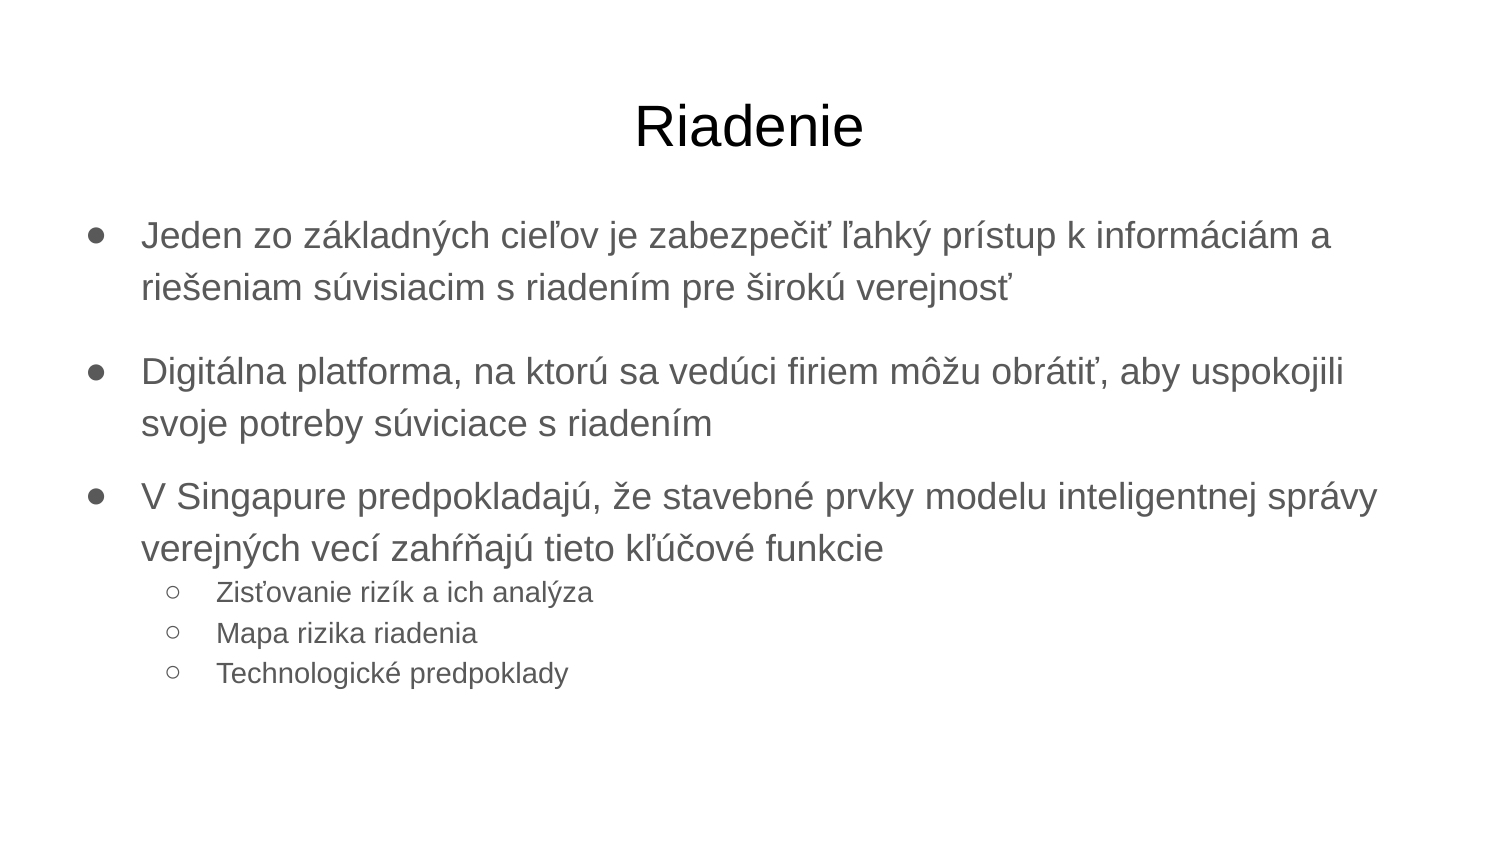

# Riadenie
Jeden zo základných cieľov je zabezpečiť ľahký prístup k informáciám a riešeniam súvisiacim s riadením pre širokú verejnosť
Digitálna platforma, na ktorú sa vedúci firiem môžu obrátiť, aby uspokojili svoje potreby súviciace s riadením
V Singapure predpokladajú, že stavebné prvky modelu inteligentnej správy verejných vecí zahŕňajú tieto kľúčové funkcie
Zisťovanie rizík a ich analýza
Mapa rizika riadenia
Technologické predpoklady